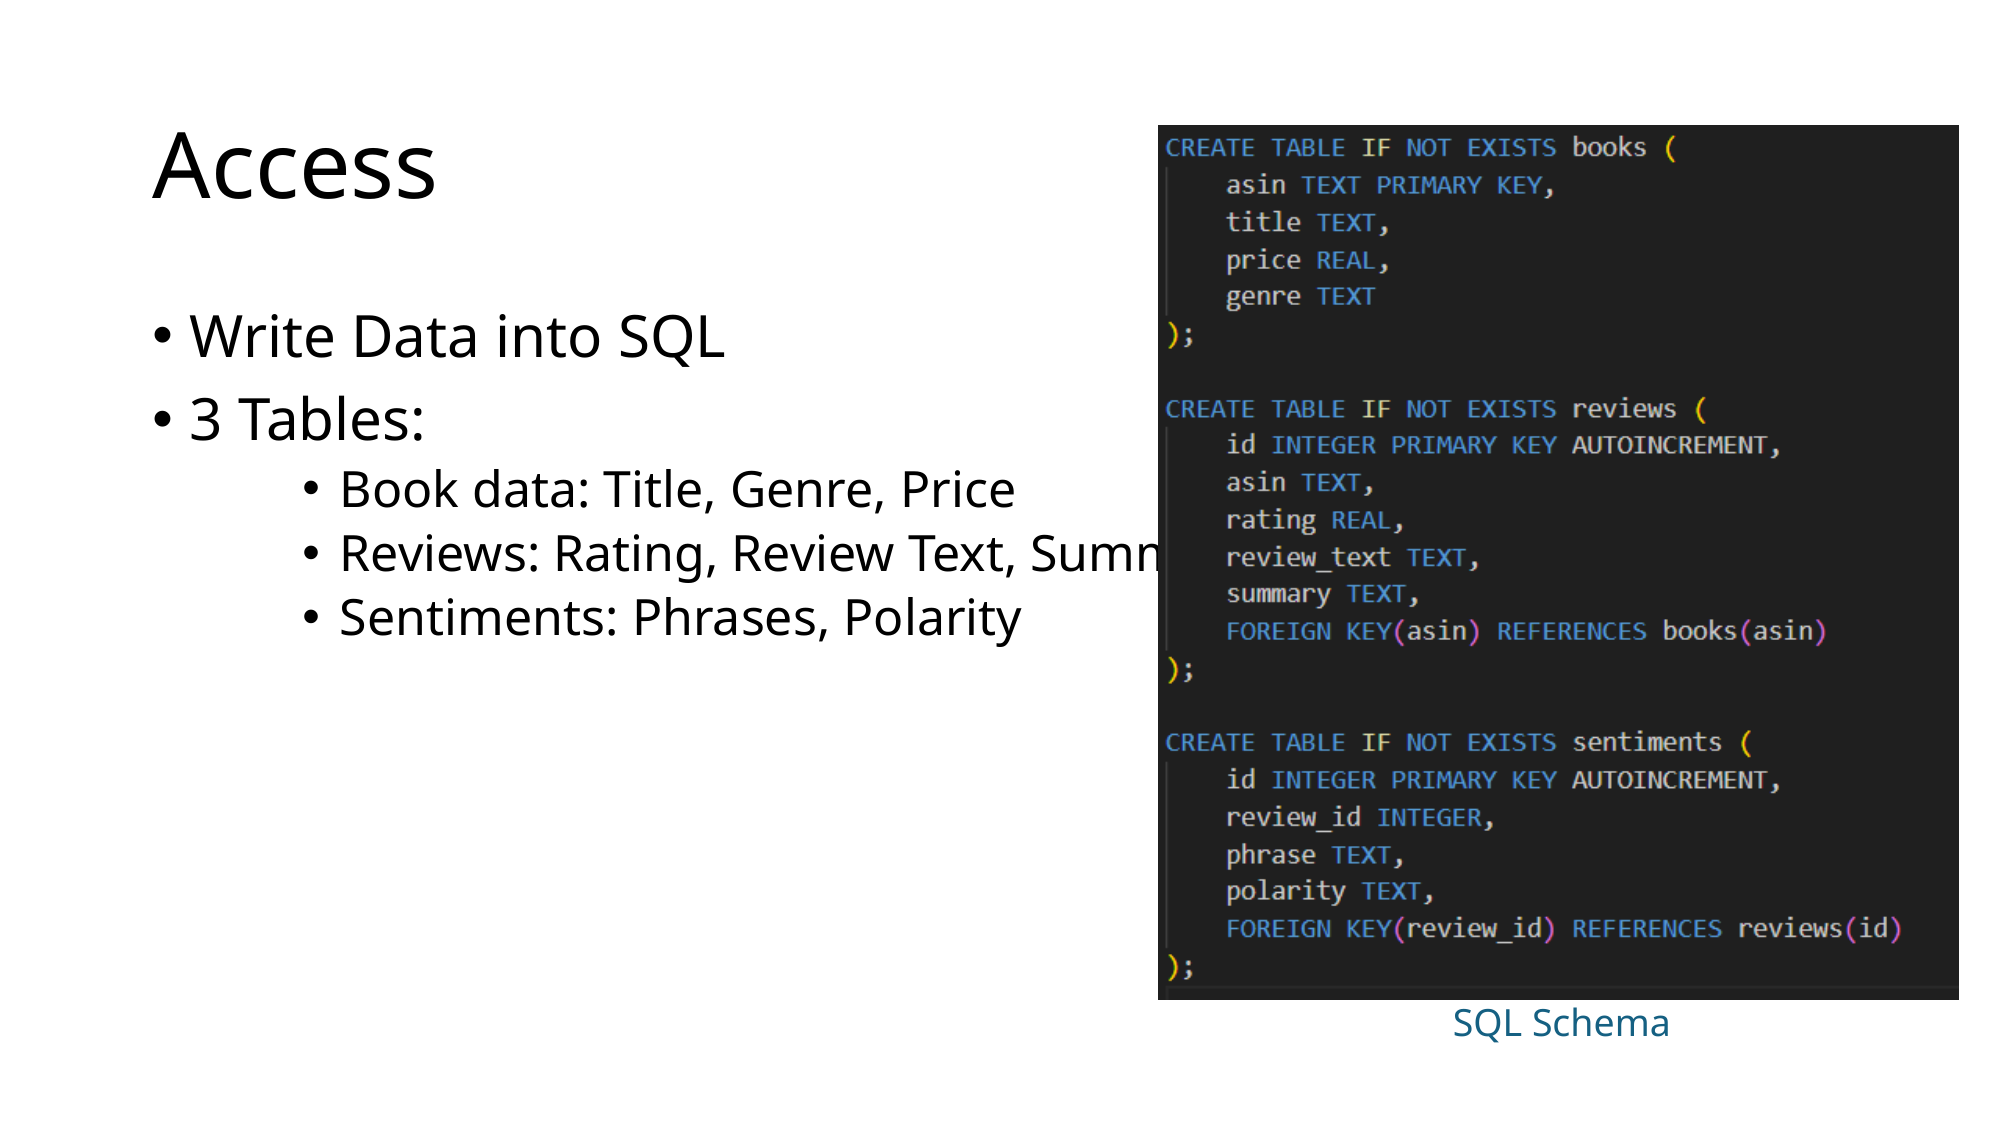

# Access
Write Data into SQL
3 Tables:
Book data: Title, Genre, Price
Reviews: Rating, Review Text, Summary
Sentiments: Phrases, Polarity
SQL Schema